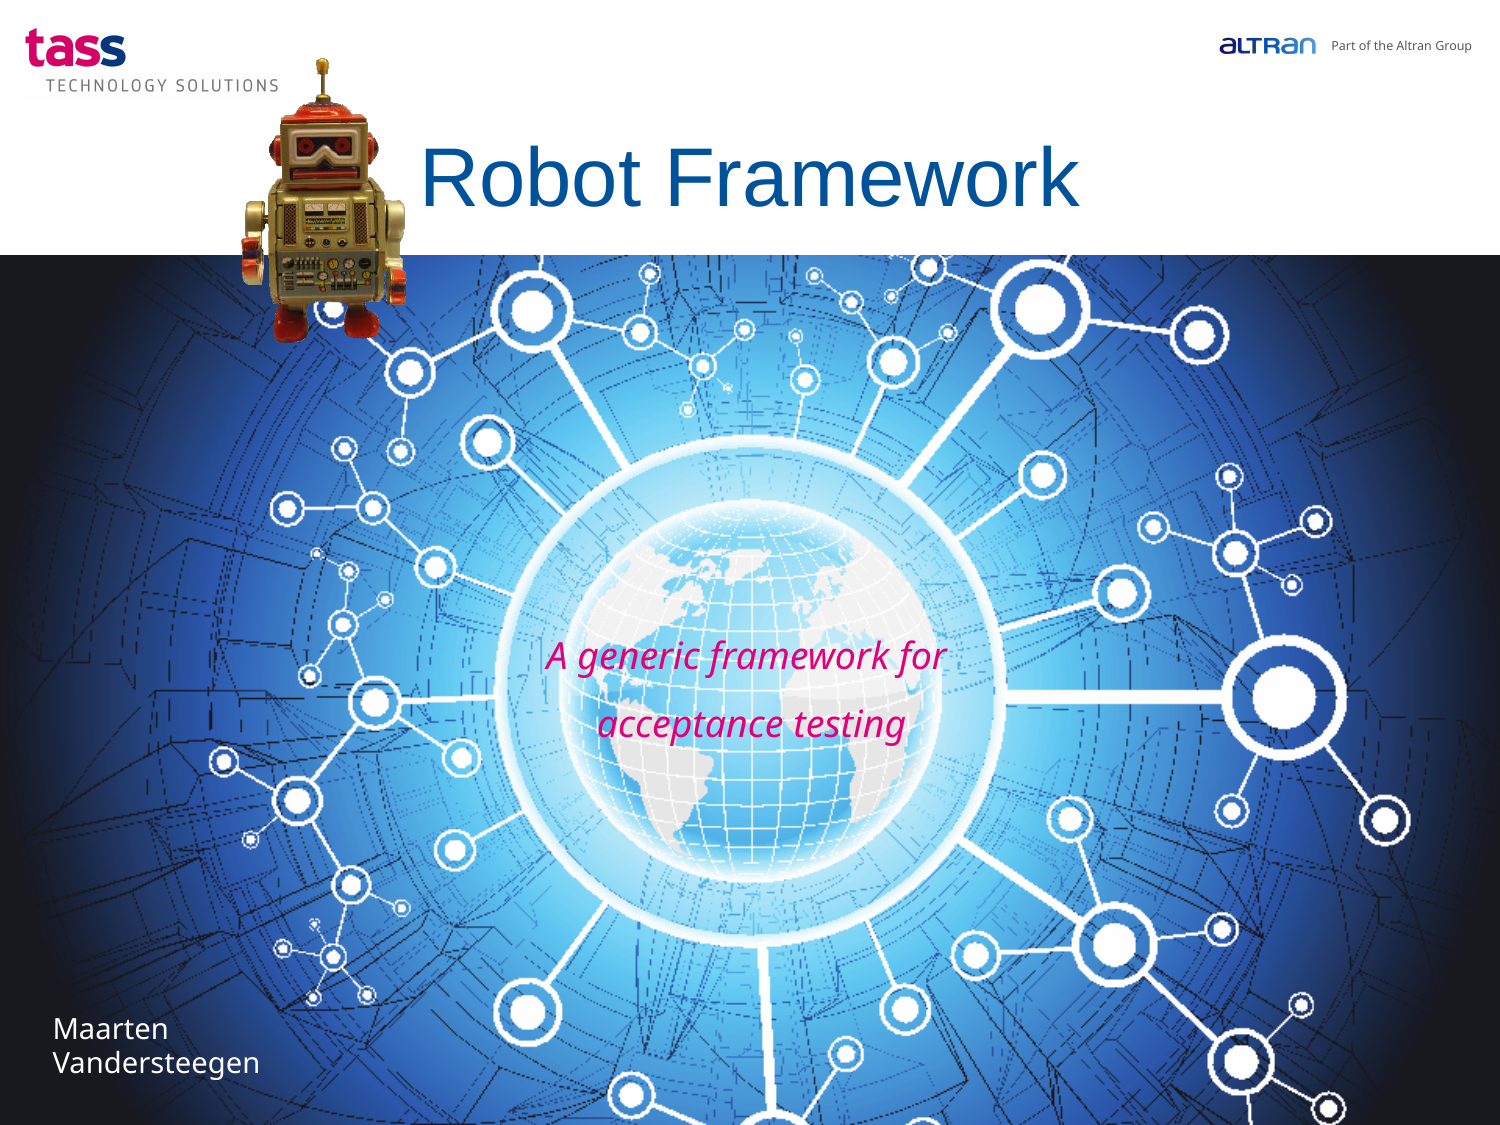

# Robot Framework
A generic framework for
acceptance testing
Maarten
Vandersteegen